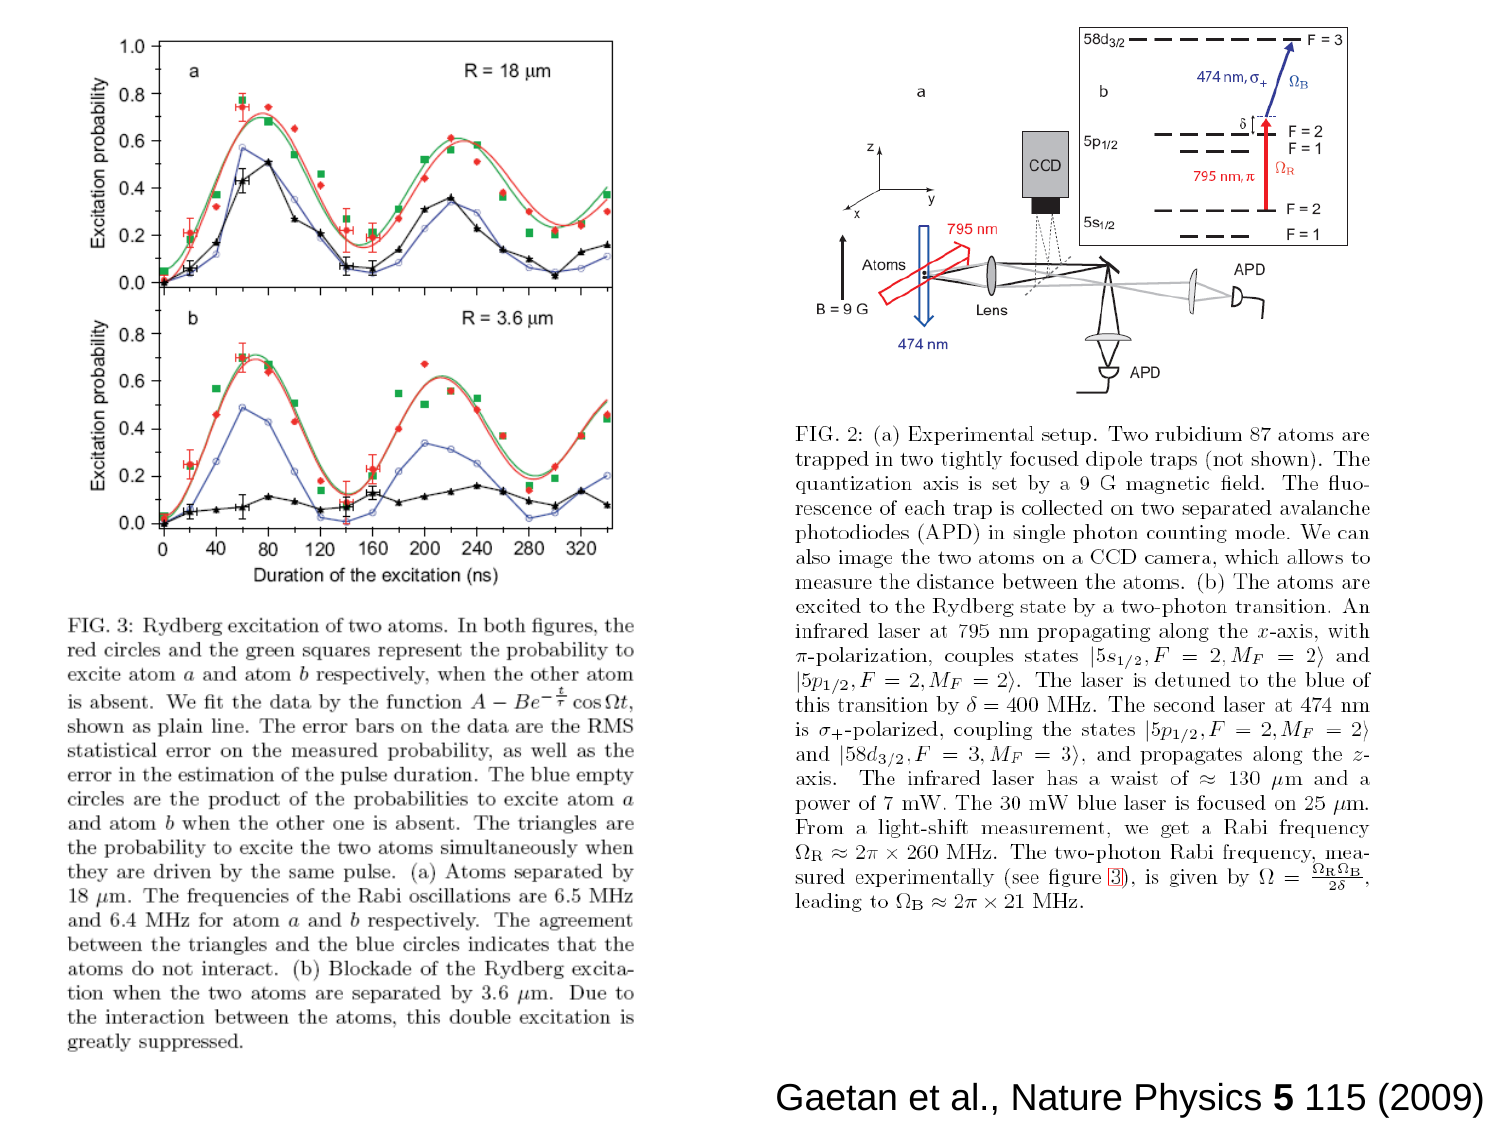

Gaetan et al., Nature Physics 5 115 (2009)